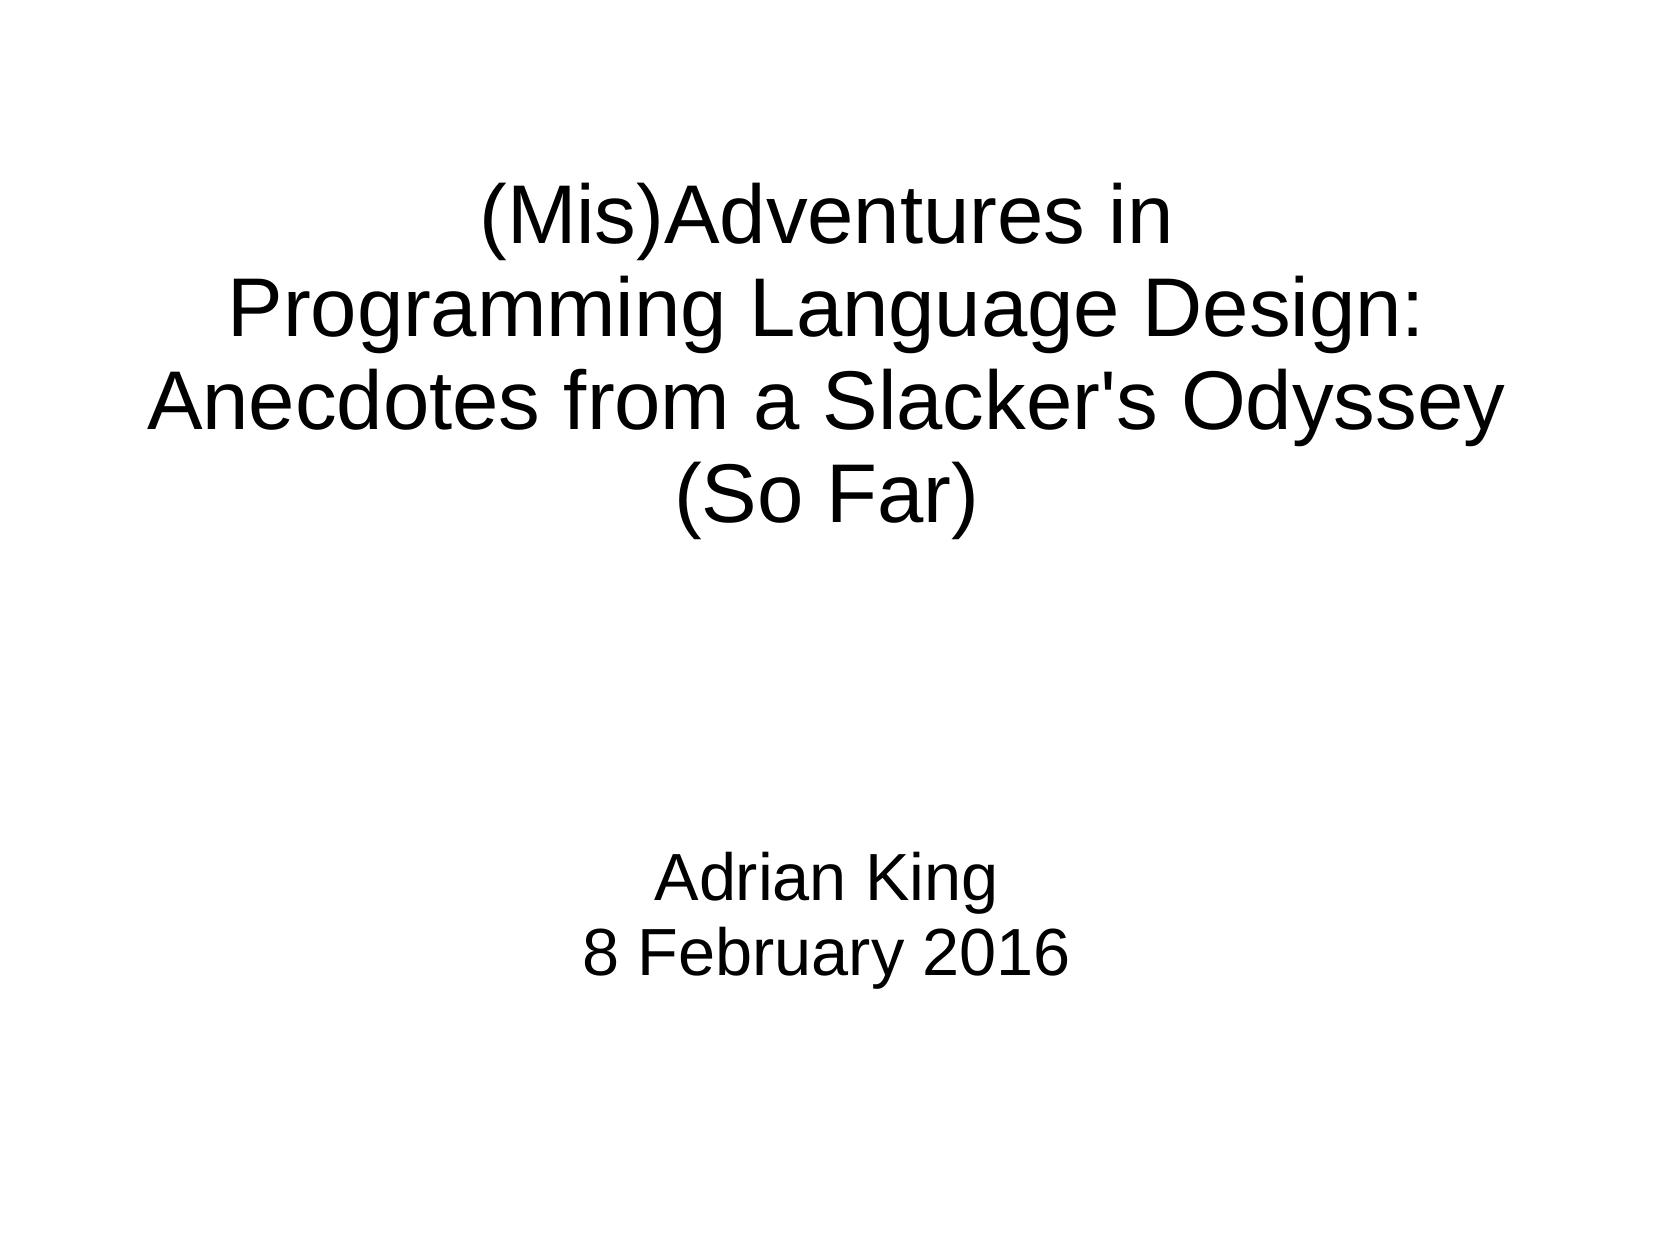

# (Mis)Adventures in
Programming Language Design:
Anecdotes from a Slacker's Odyssey
(So Far)
Adrian King
8 February 2016